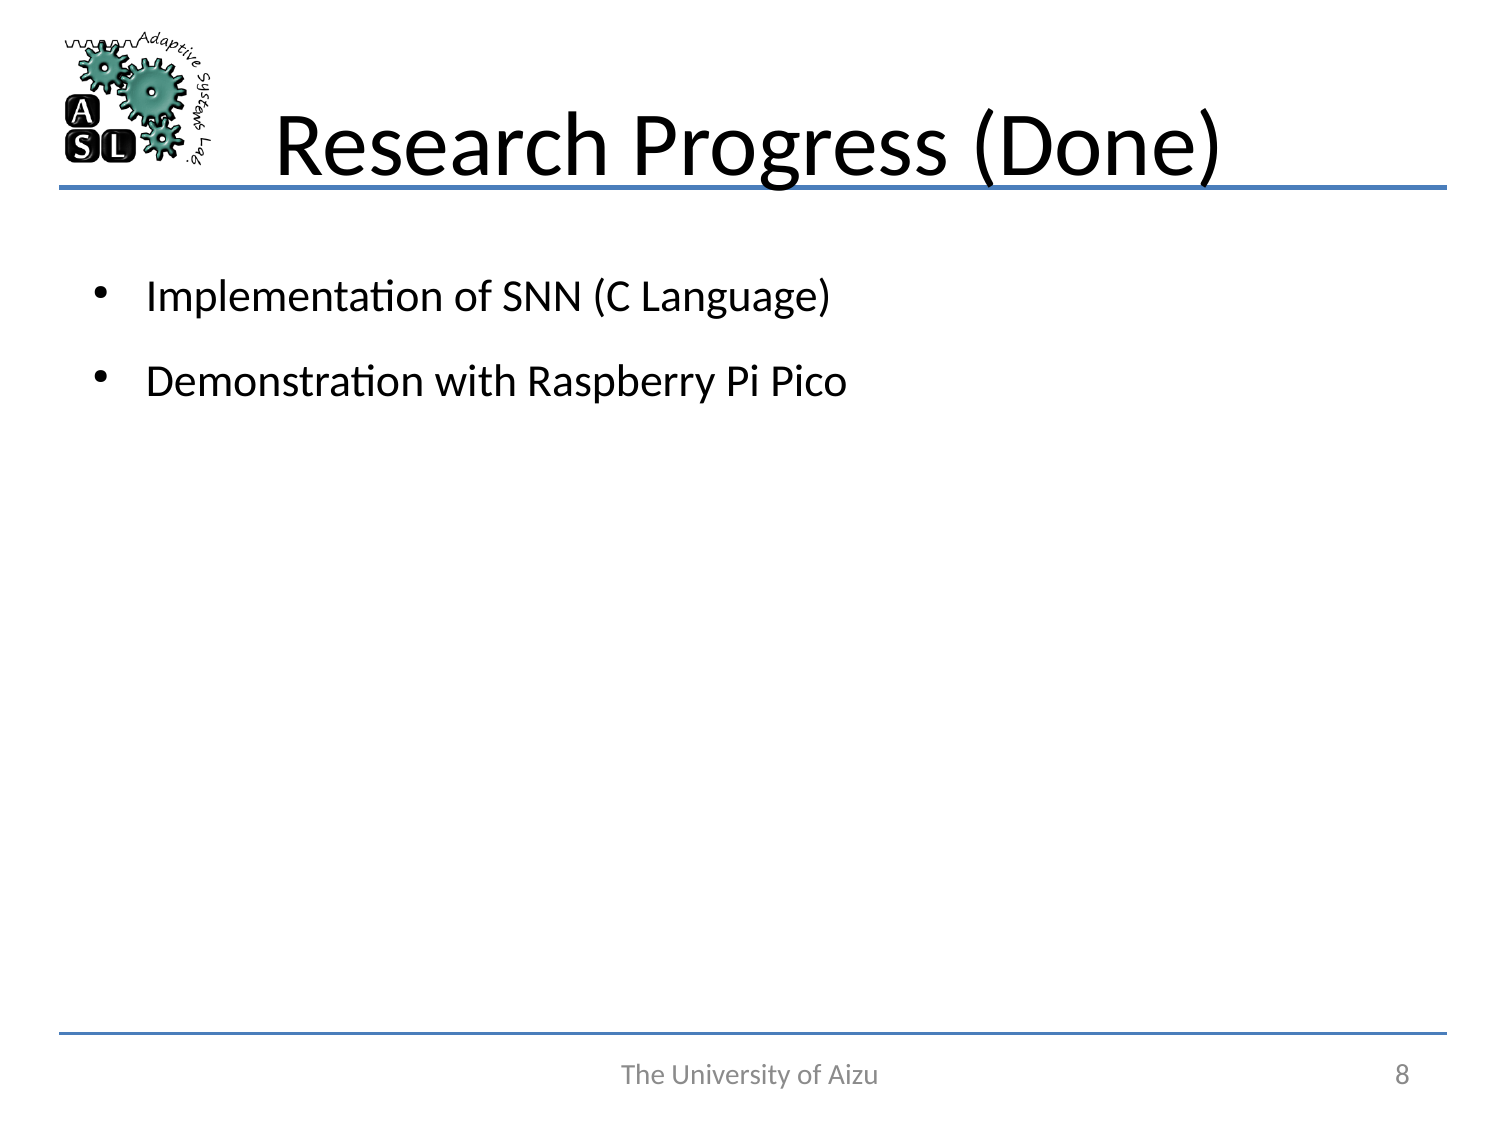

# Research Progress (Done)
Implementation of SNN (C Language)
Demonstration with Raspberry Pi Pico
The University of Aizu